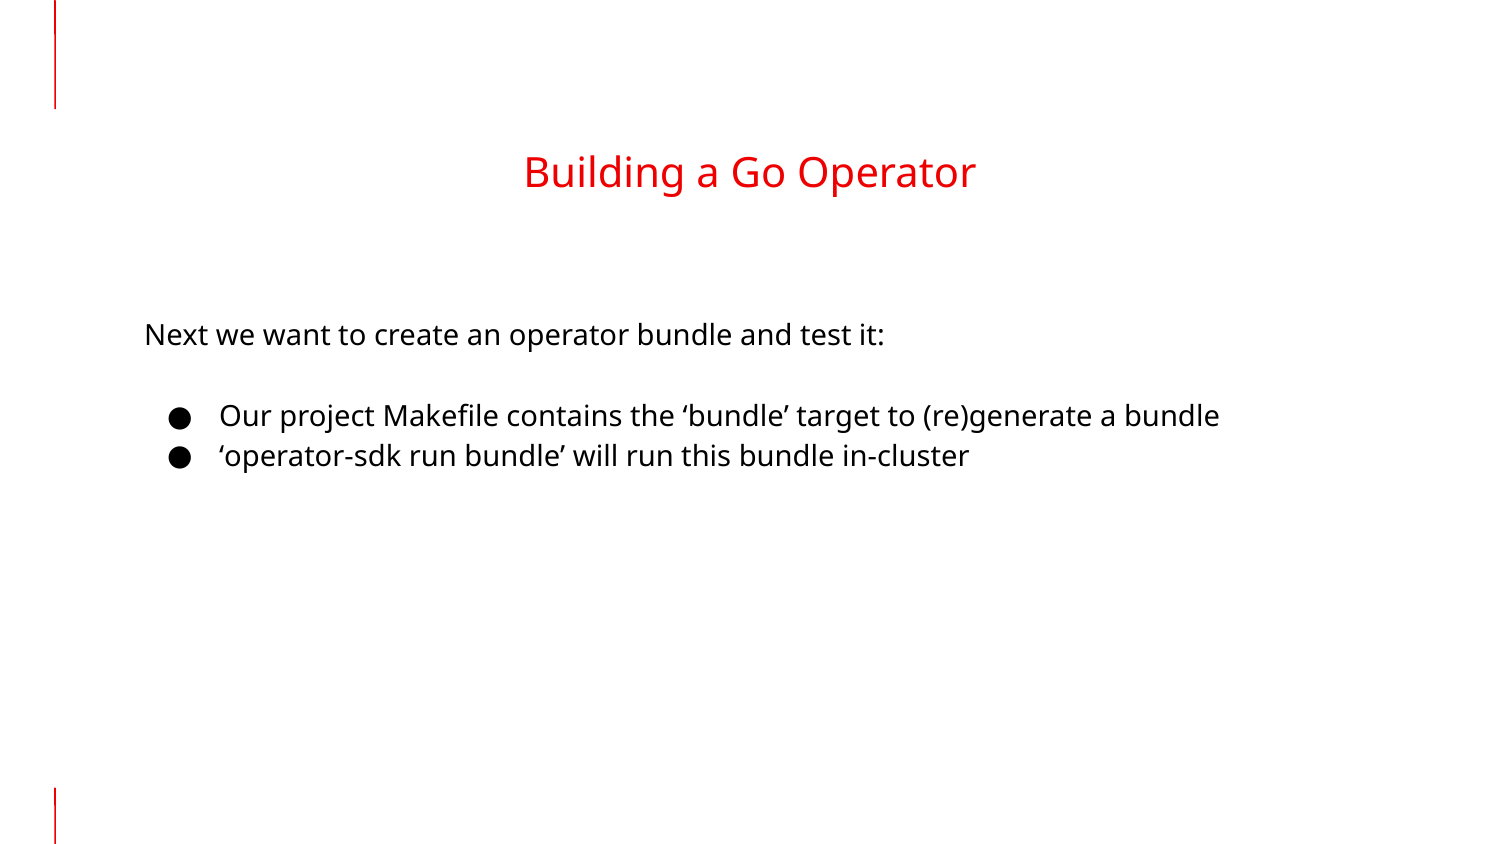

# Building a Go Operator
Next we want to create an operator bundle and test it:
Our project Makefile contains the ‘bundle’ target to (re)generate a bundle
‘operator-sdk run bundle’ will run this bundle in-cluster